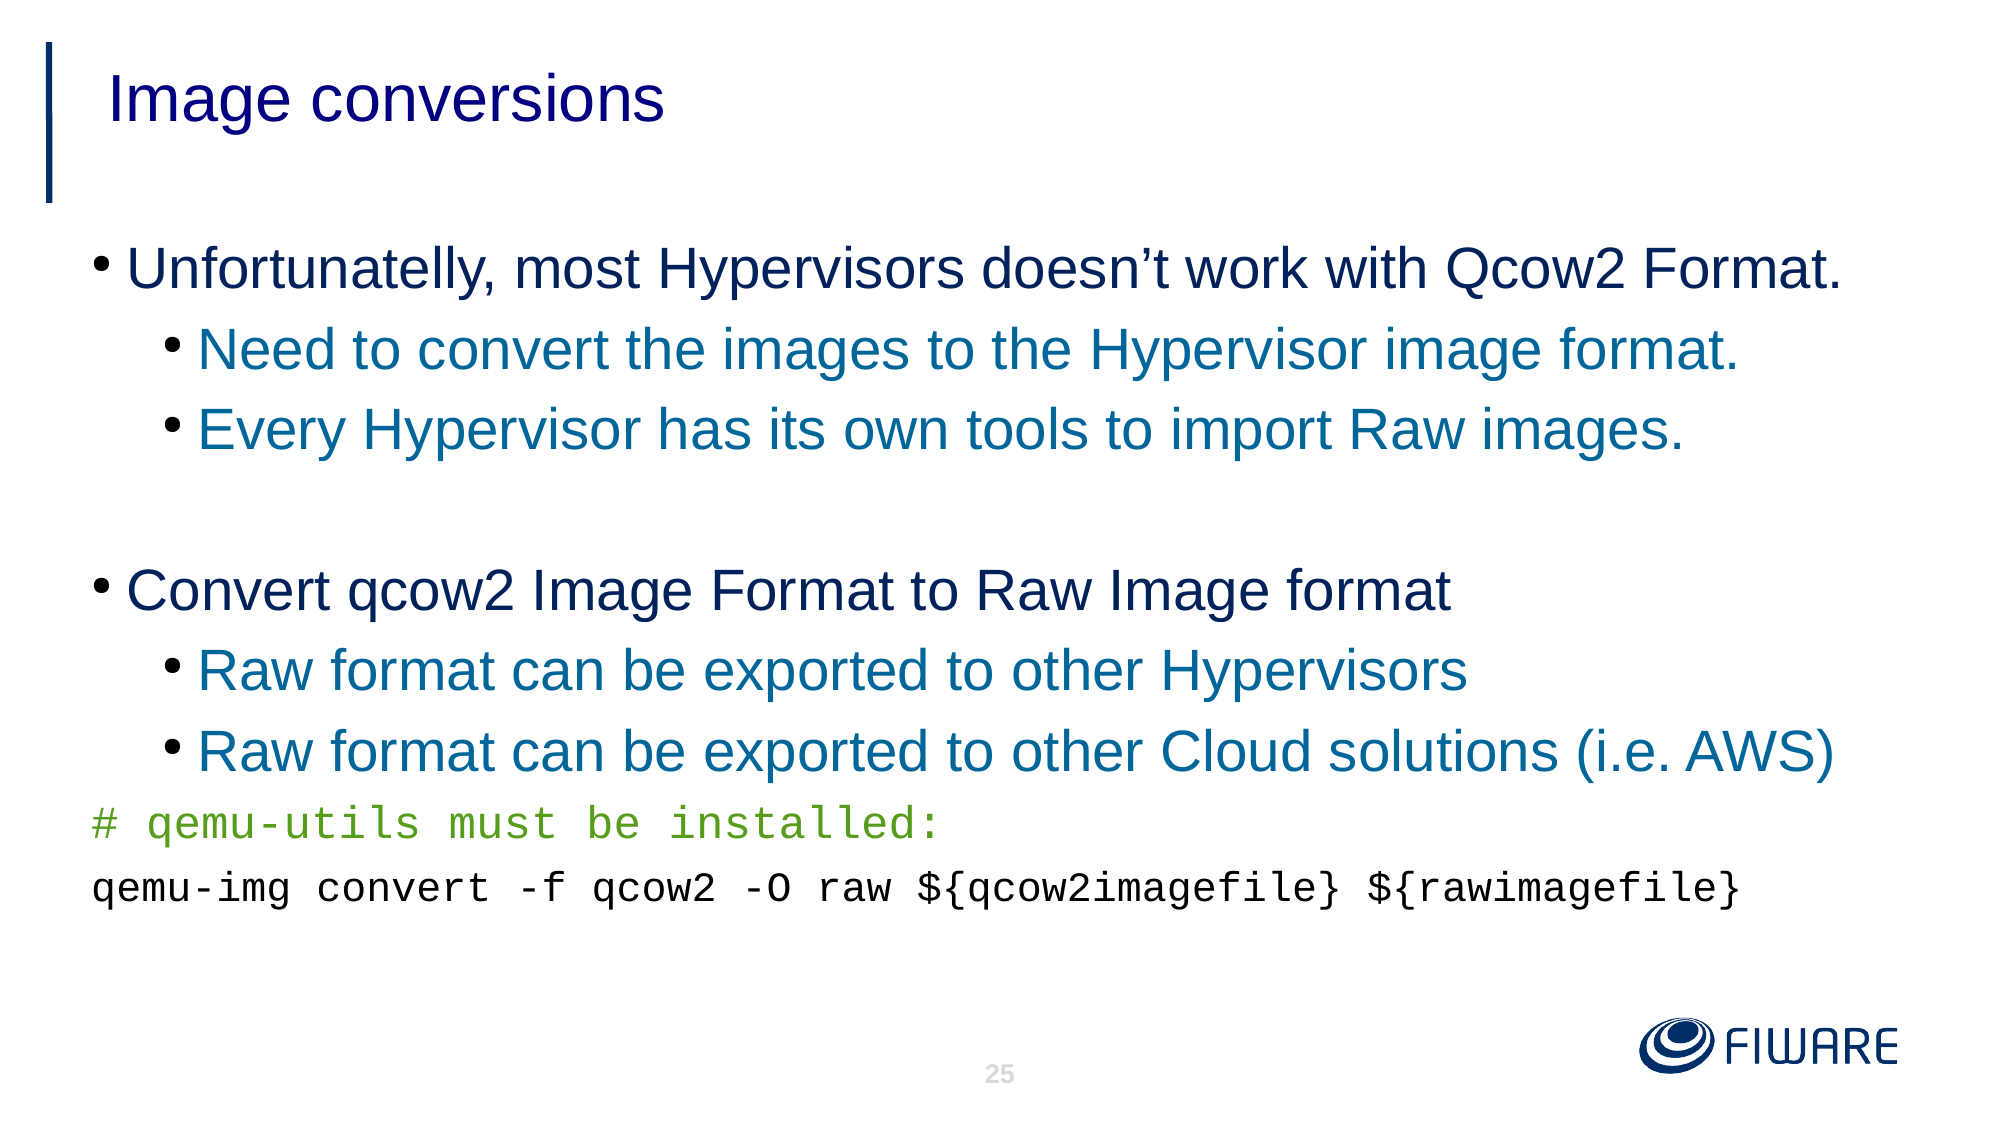

# Image conversions
Unfortunatelly, most Hypervisors doesn’t work with Qcow2 Format.
Need to convert the images to the Hypervisor image format.
Every Hypervisor has its own tools to import Raw images.
Convert qcow2 Image Format to Raw Image format
Raw format can be exported to other Hypervisors
Raw format can be exported to other Cloud solutions (i.e. AWS)
# qemu-utils must be installed:
qemu-img convert -f qcow2 -O raw ${qcow2imagefile} ${rawimagefile}